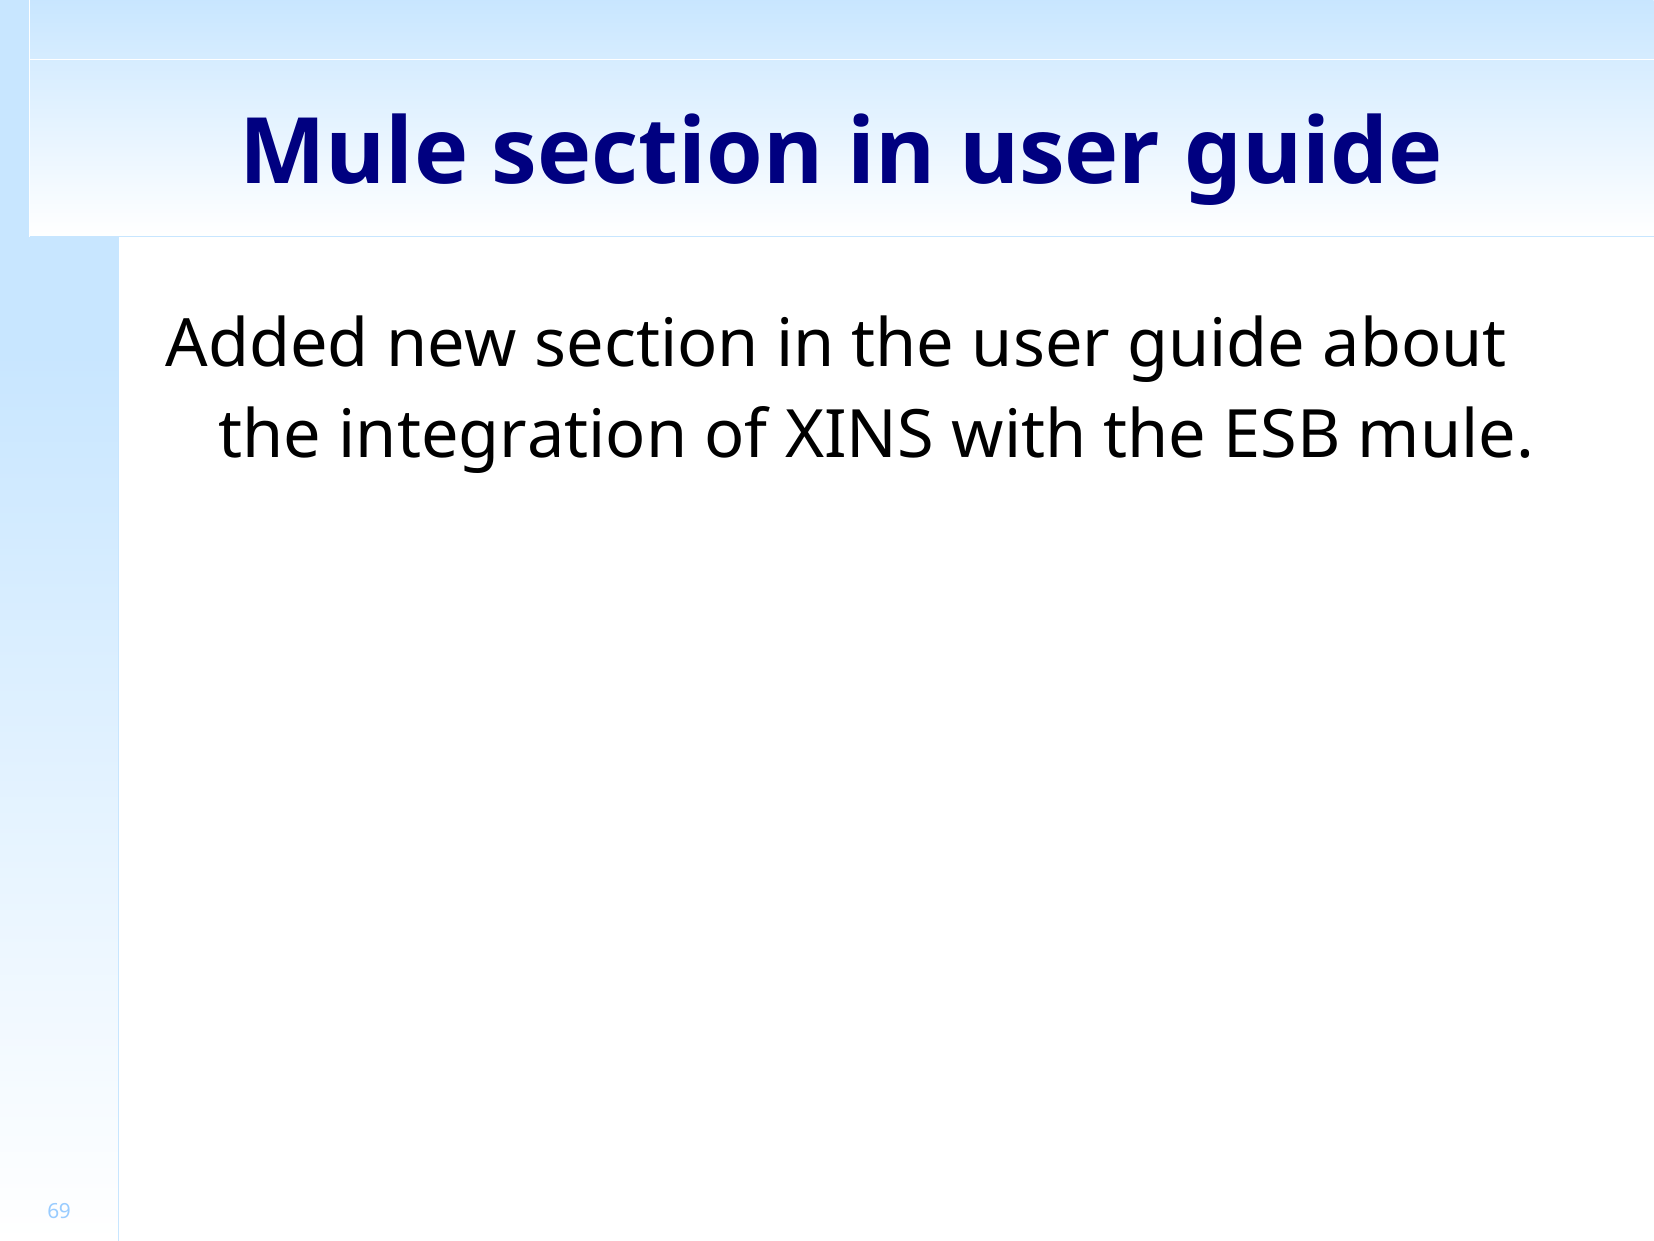

# Mule section in user guide
Added new section in the user guide about the integration of XINS with the ESB mule.